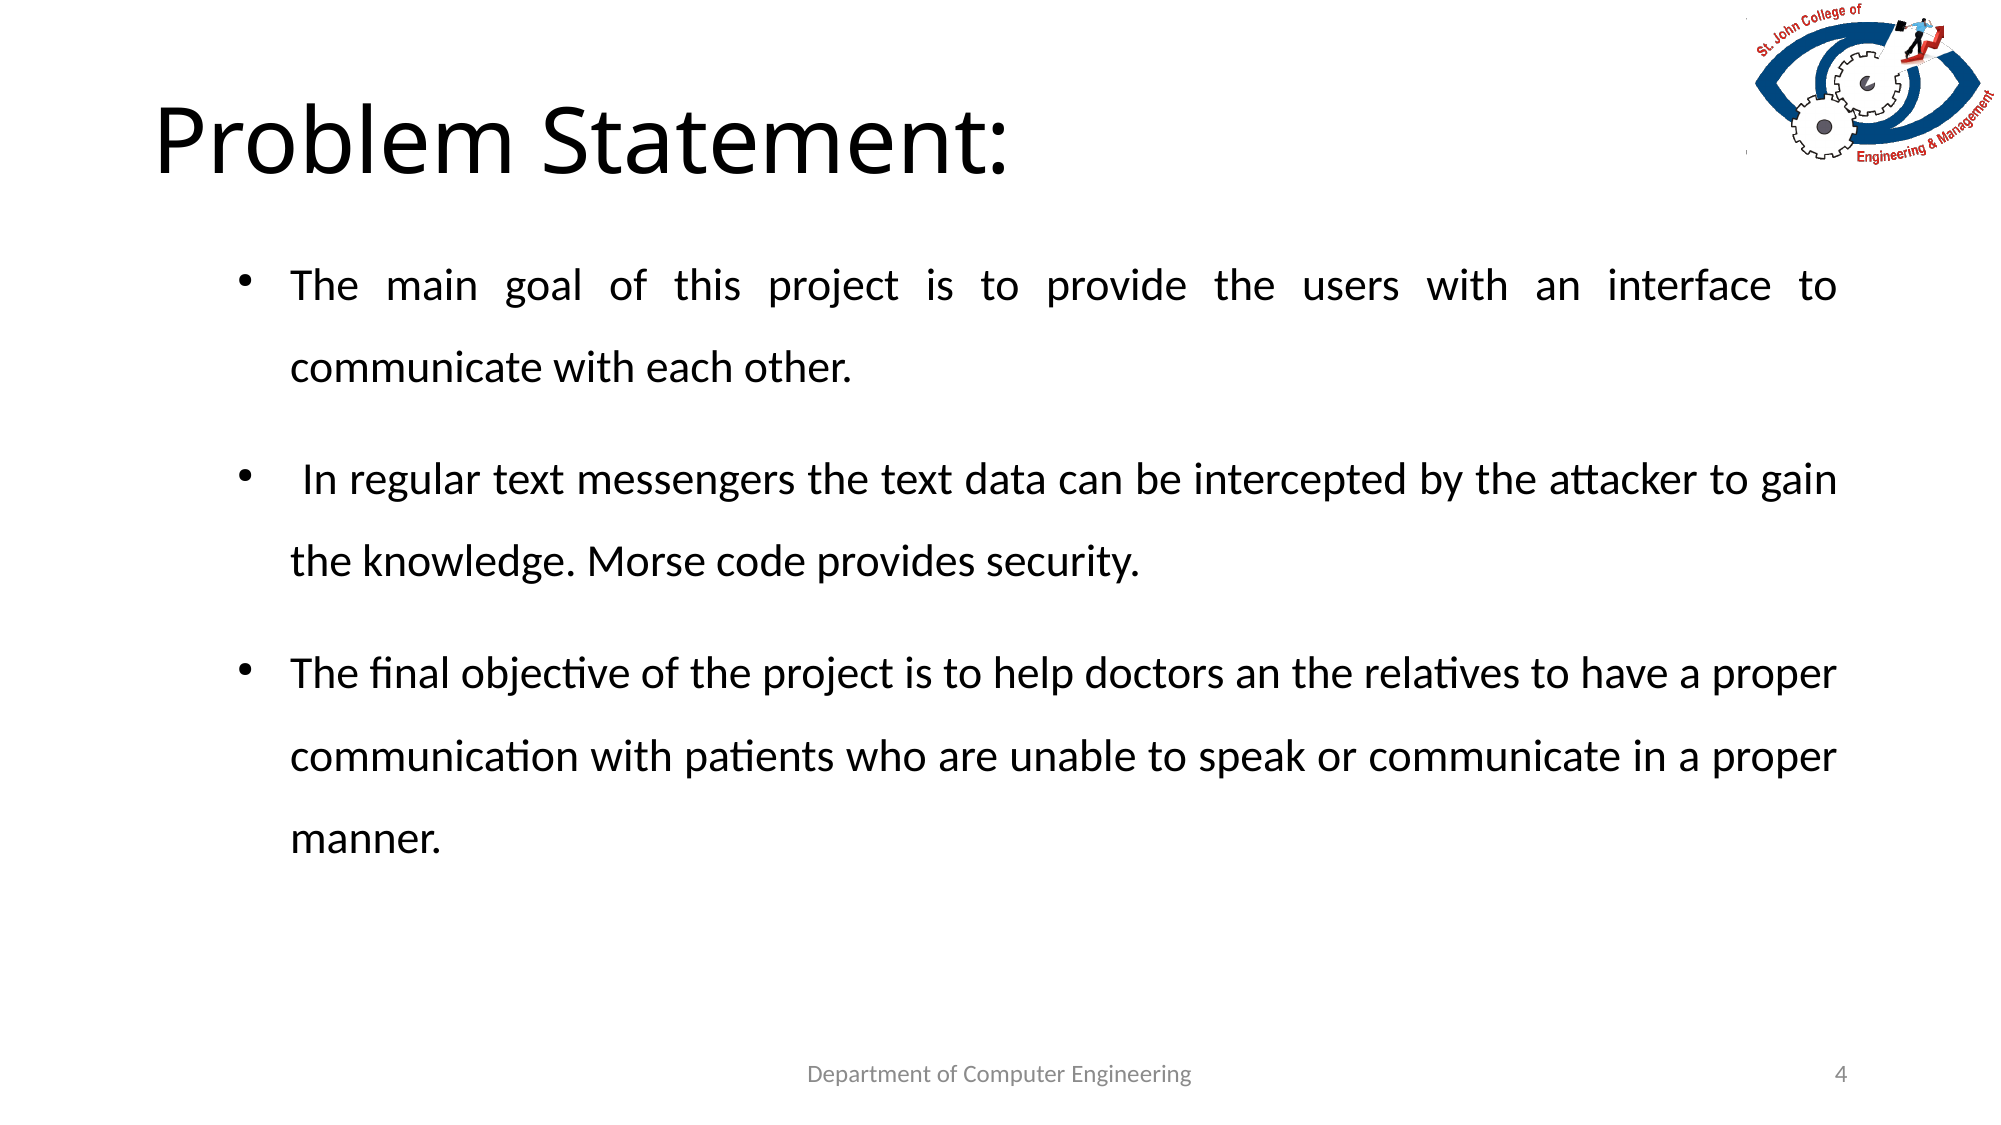

# Problem Statement:
The main goal of this project is to provide the users with an interface to communicate with each other.
 In regular text messengers the text data can be intercepted by the attacker to gain the knowledge. Morse code provides security.
The final objective of the project is to help doctors an the relatives to have a proper communication with patients who are unable to speak or communicate in a proper manner.
Department of Computer Engineering
4